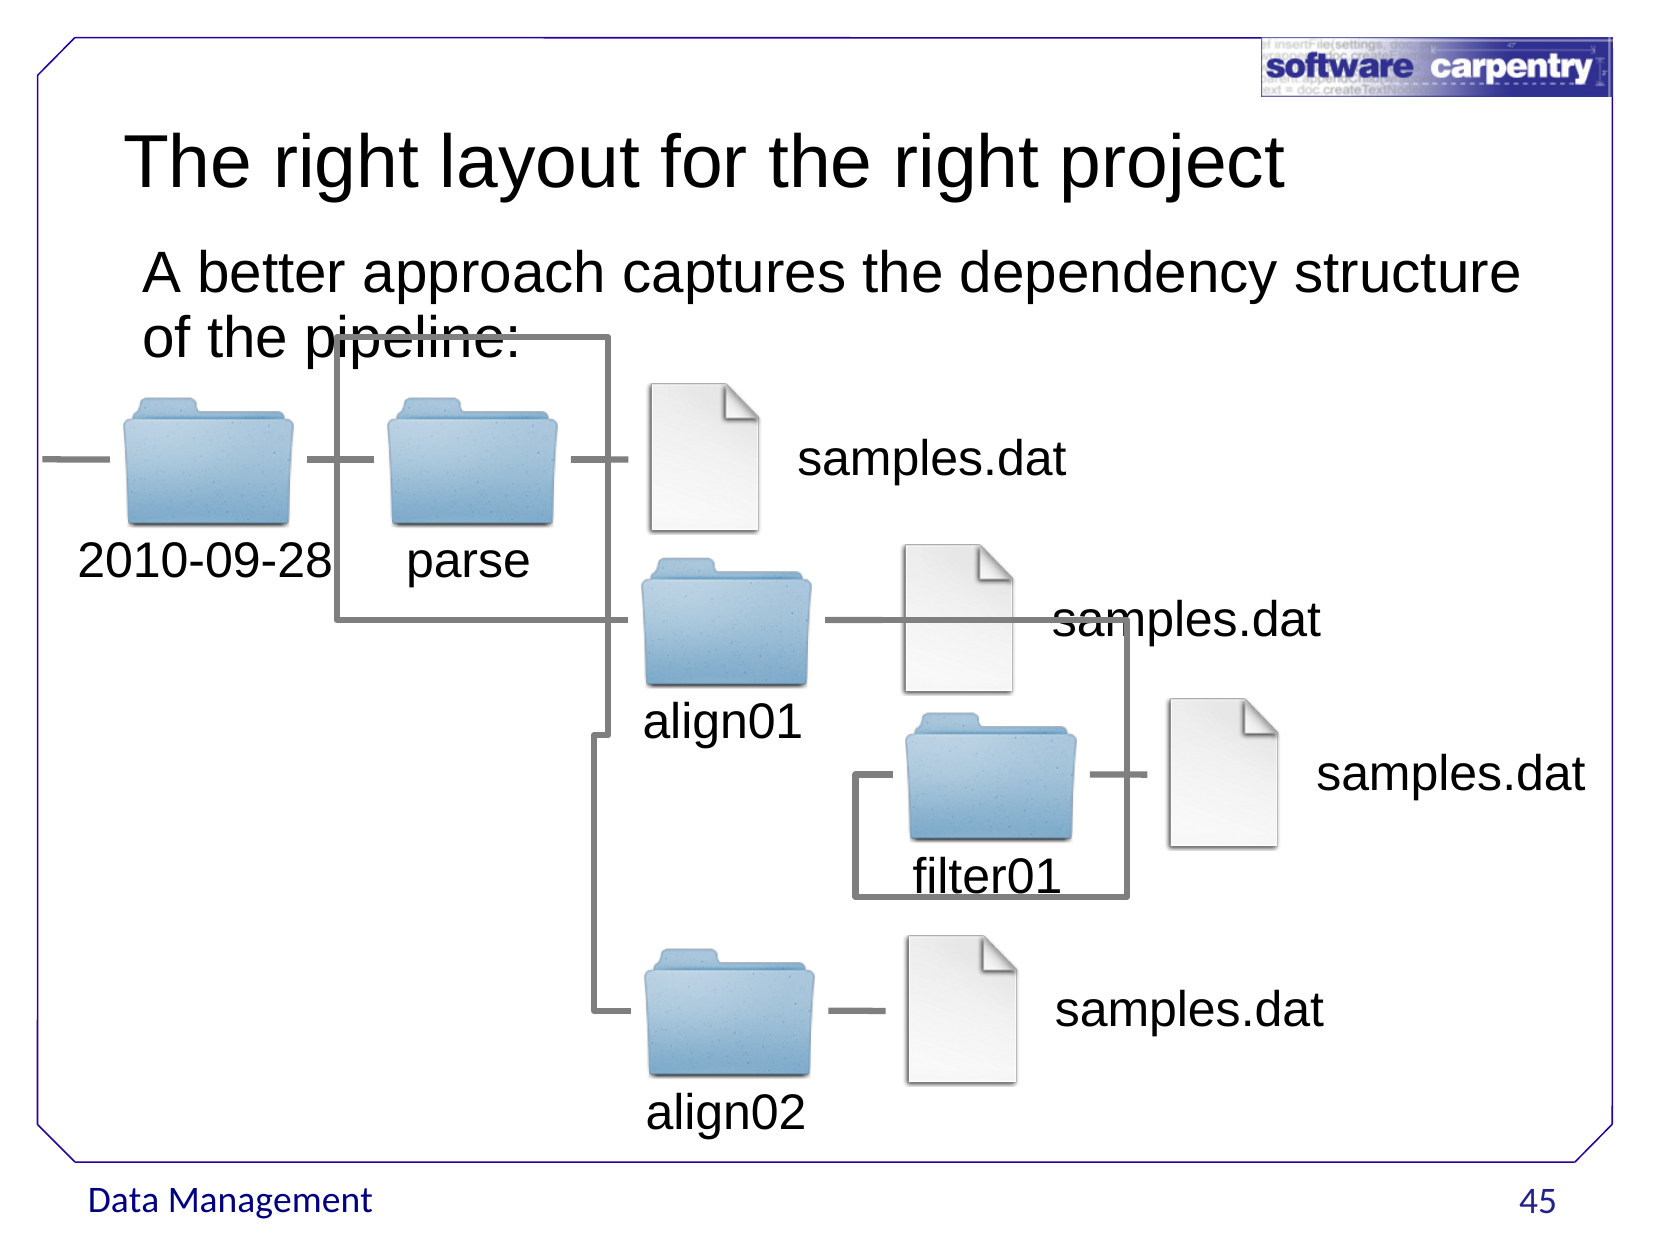

The right layout for the right project
A better approach captures the dependency structure of the pipeline:
samples.dat
2010-09-28
parse
samples.dat
align01
samples.dat
filter01
samples.dat
align02